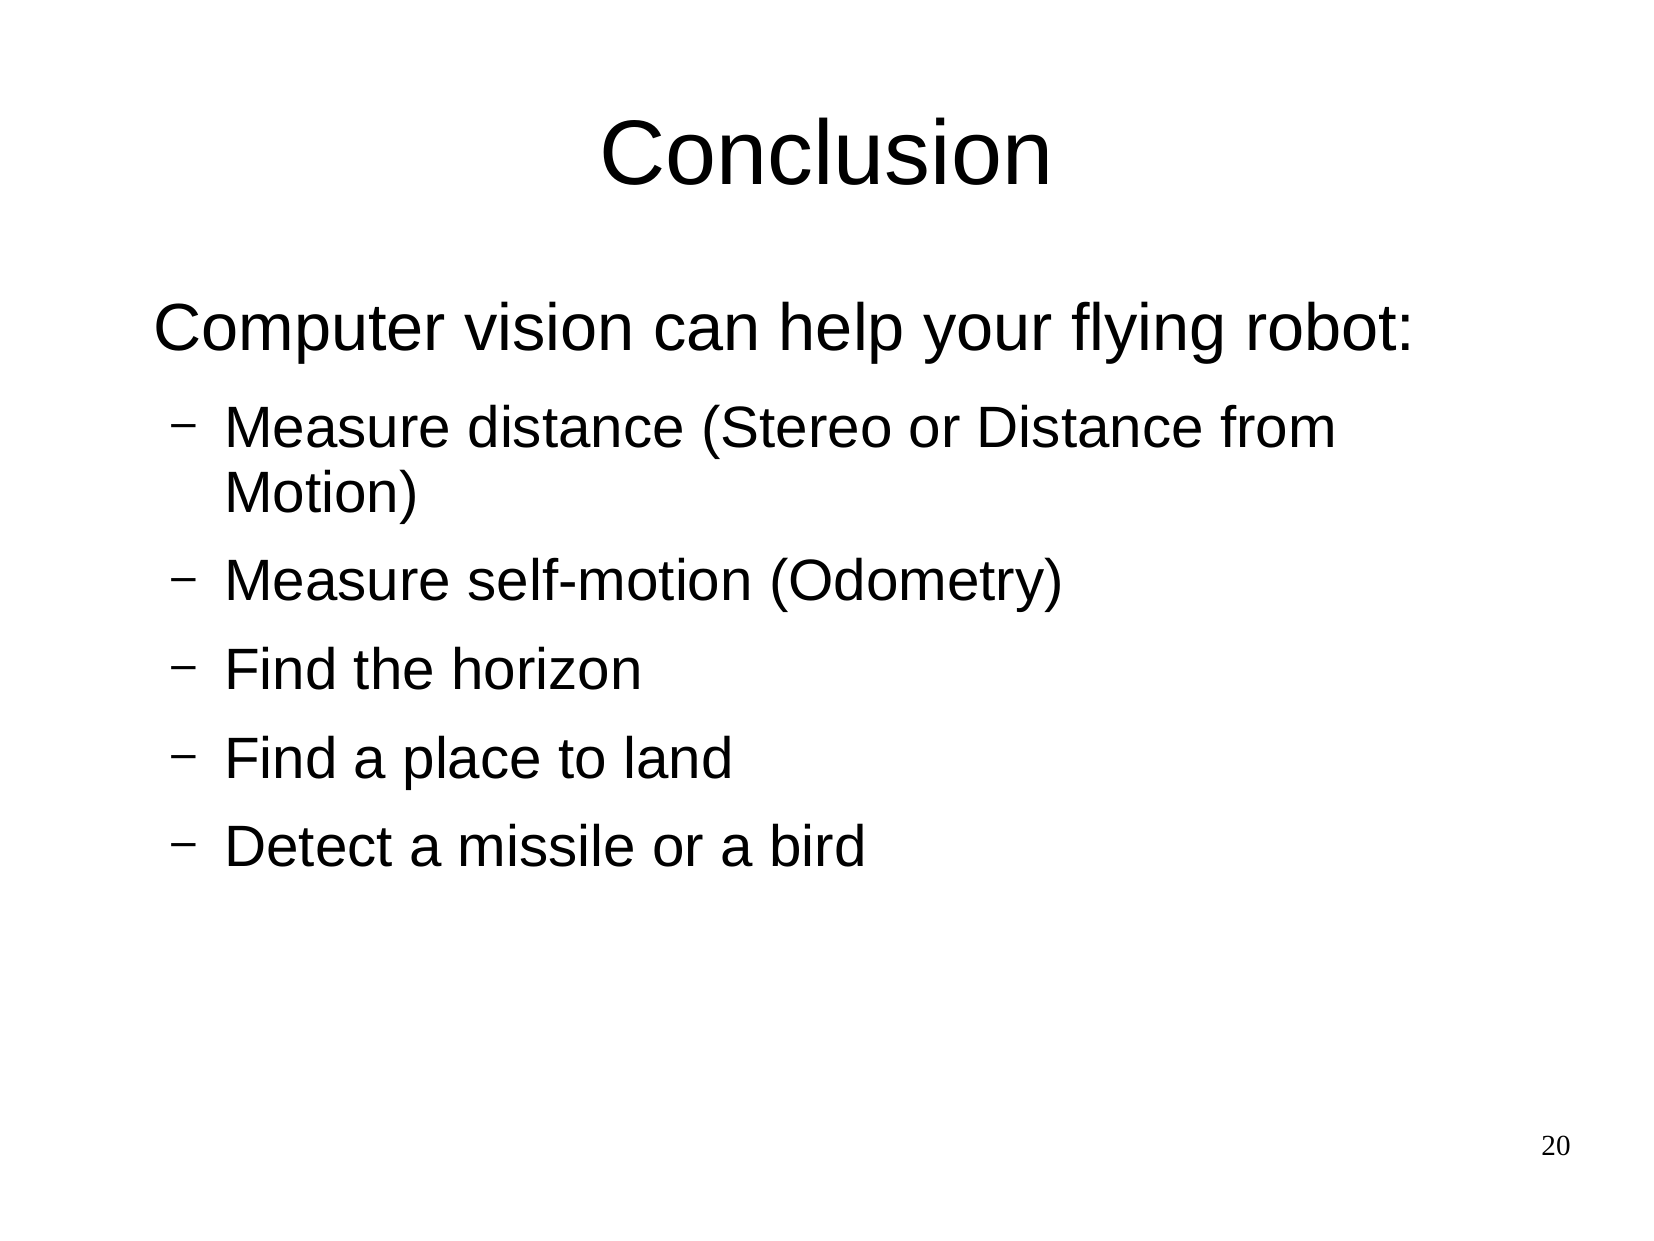

# Conclusion
Computer vision can help your flying robot:
Measure distance (Stereo or Distance from Motion)
Measure self-motion (Odometry)
Find the horizon
Find a place to land
Detect a missile or a bird
20